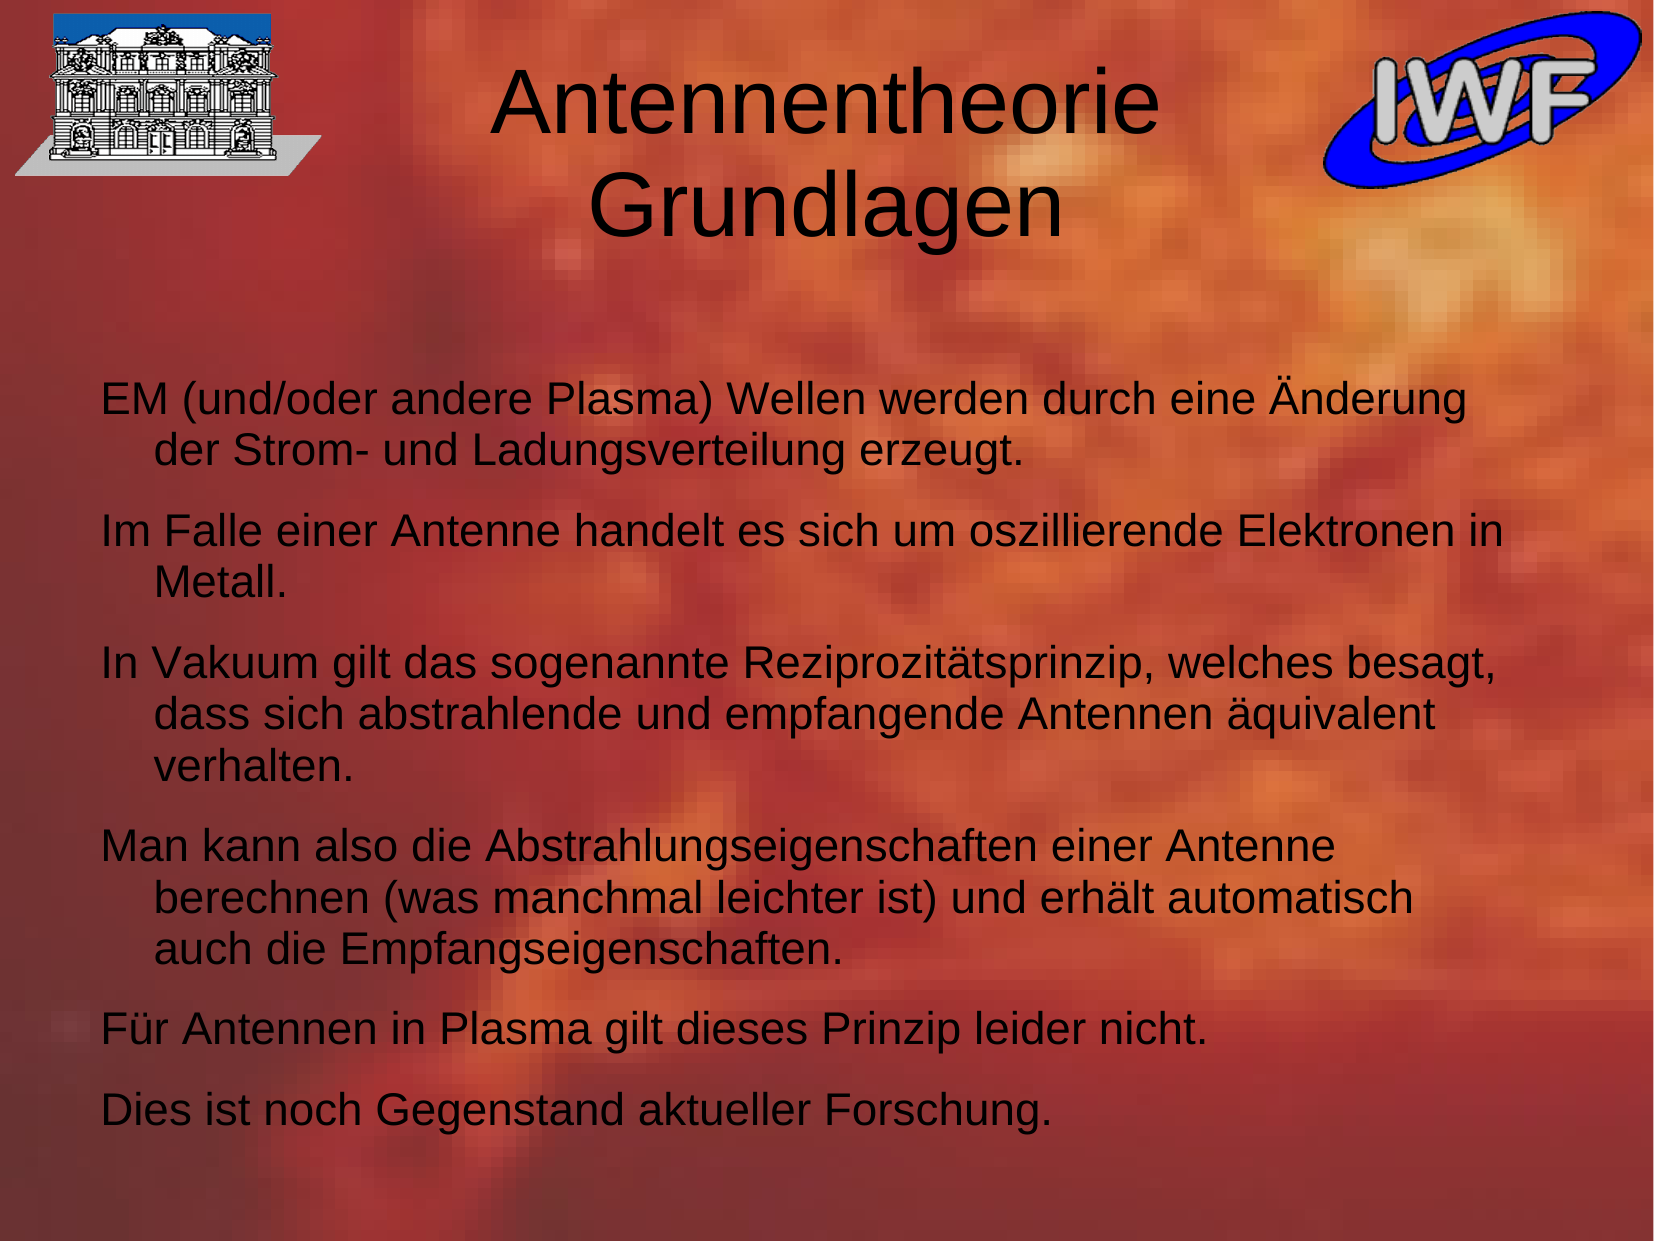

# Antennentheorie Grundlagen
EM (und/oder andere Plasma) Wellen werden durch eine Änderung der Strom- und Ladungsverteilung erzeugt.
Im Falle einer Antenne handelt es sich um oszillierende Elektronen in Metall.
In Vakuum gilt das sogenannte Reziprozitätsprinzip, welches besagt, dass sich abstrahlende und empfangende Antennen äquivalent verhalten.
Man kann also die Abstrahlungseigenschaften einer Antenne berechnen (was manchmal leichter ist) und erhält automatisch auch die Empfangseigenschaften.
Für Antennen in Plasma gilt dieses Prinzip leider nicht.
Dies ist noch Gegenstand aktueller Forschung.